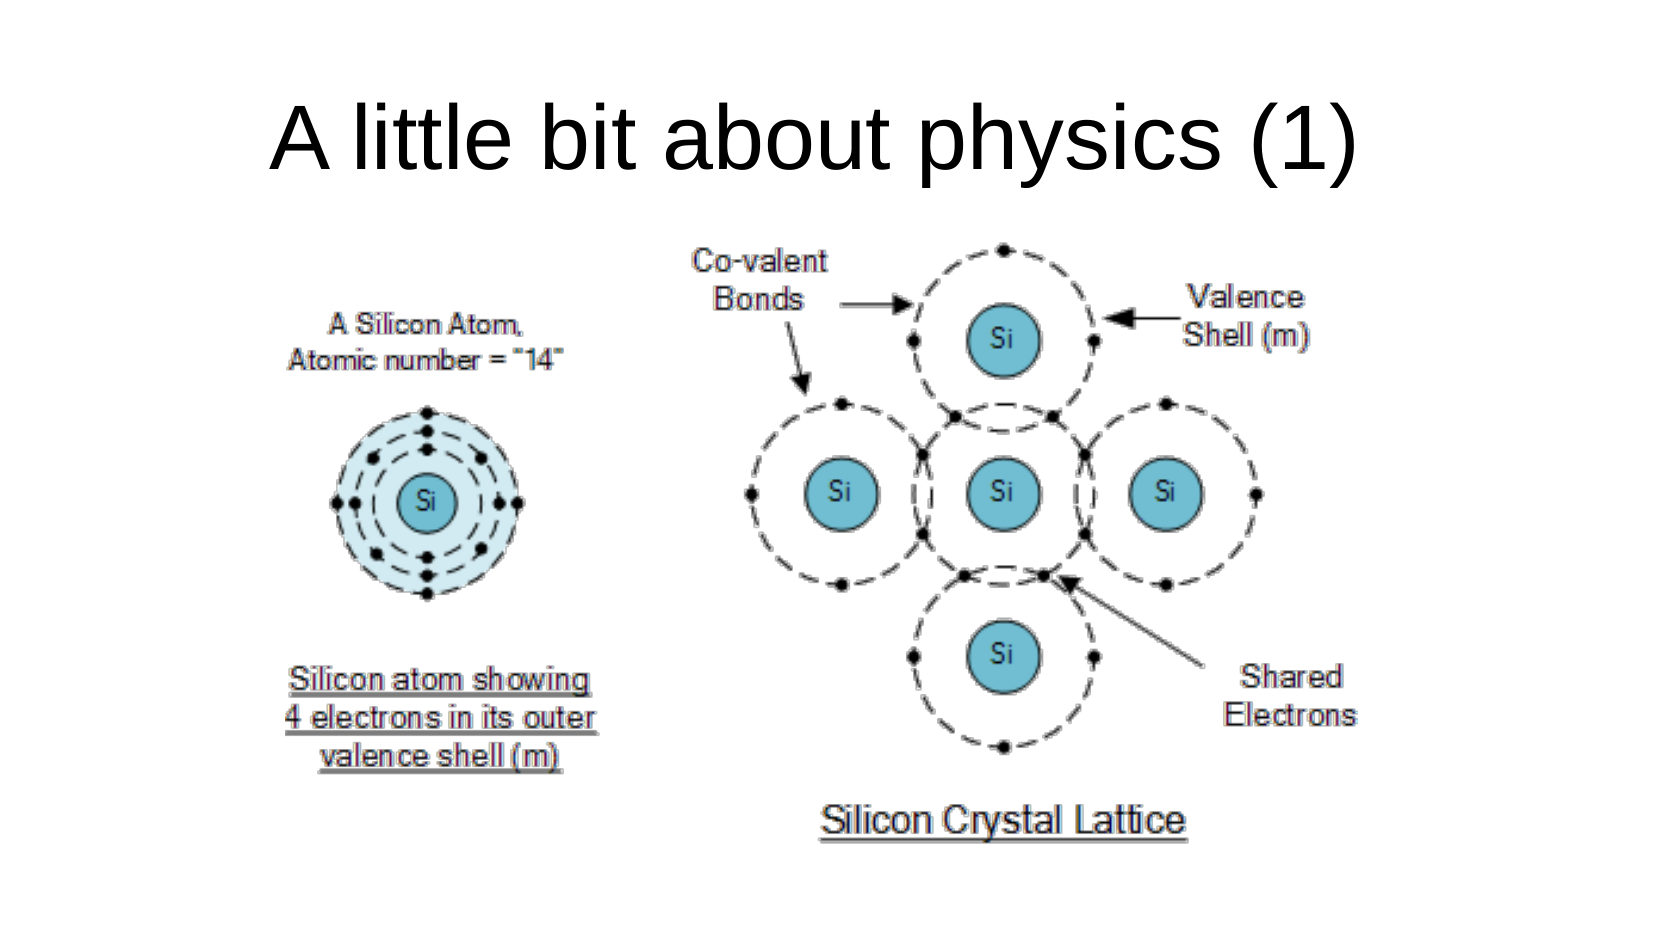

# A little bit about physics (1)